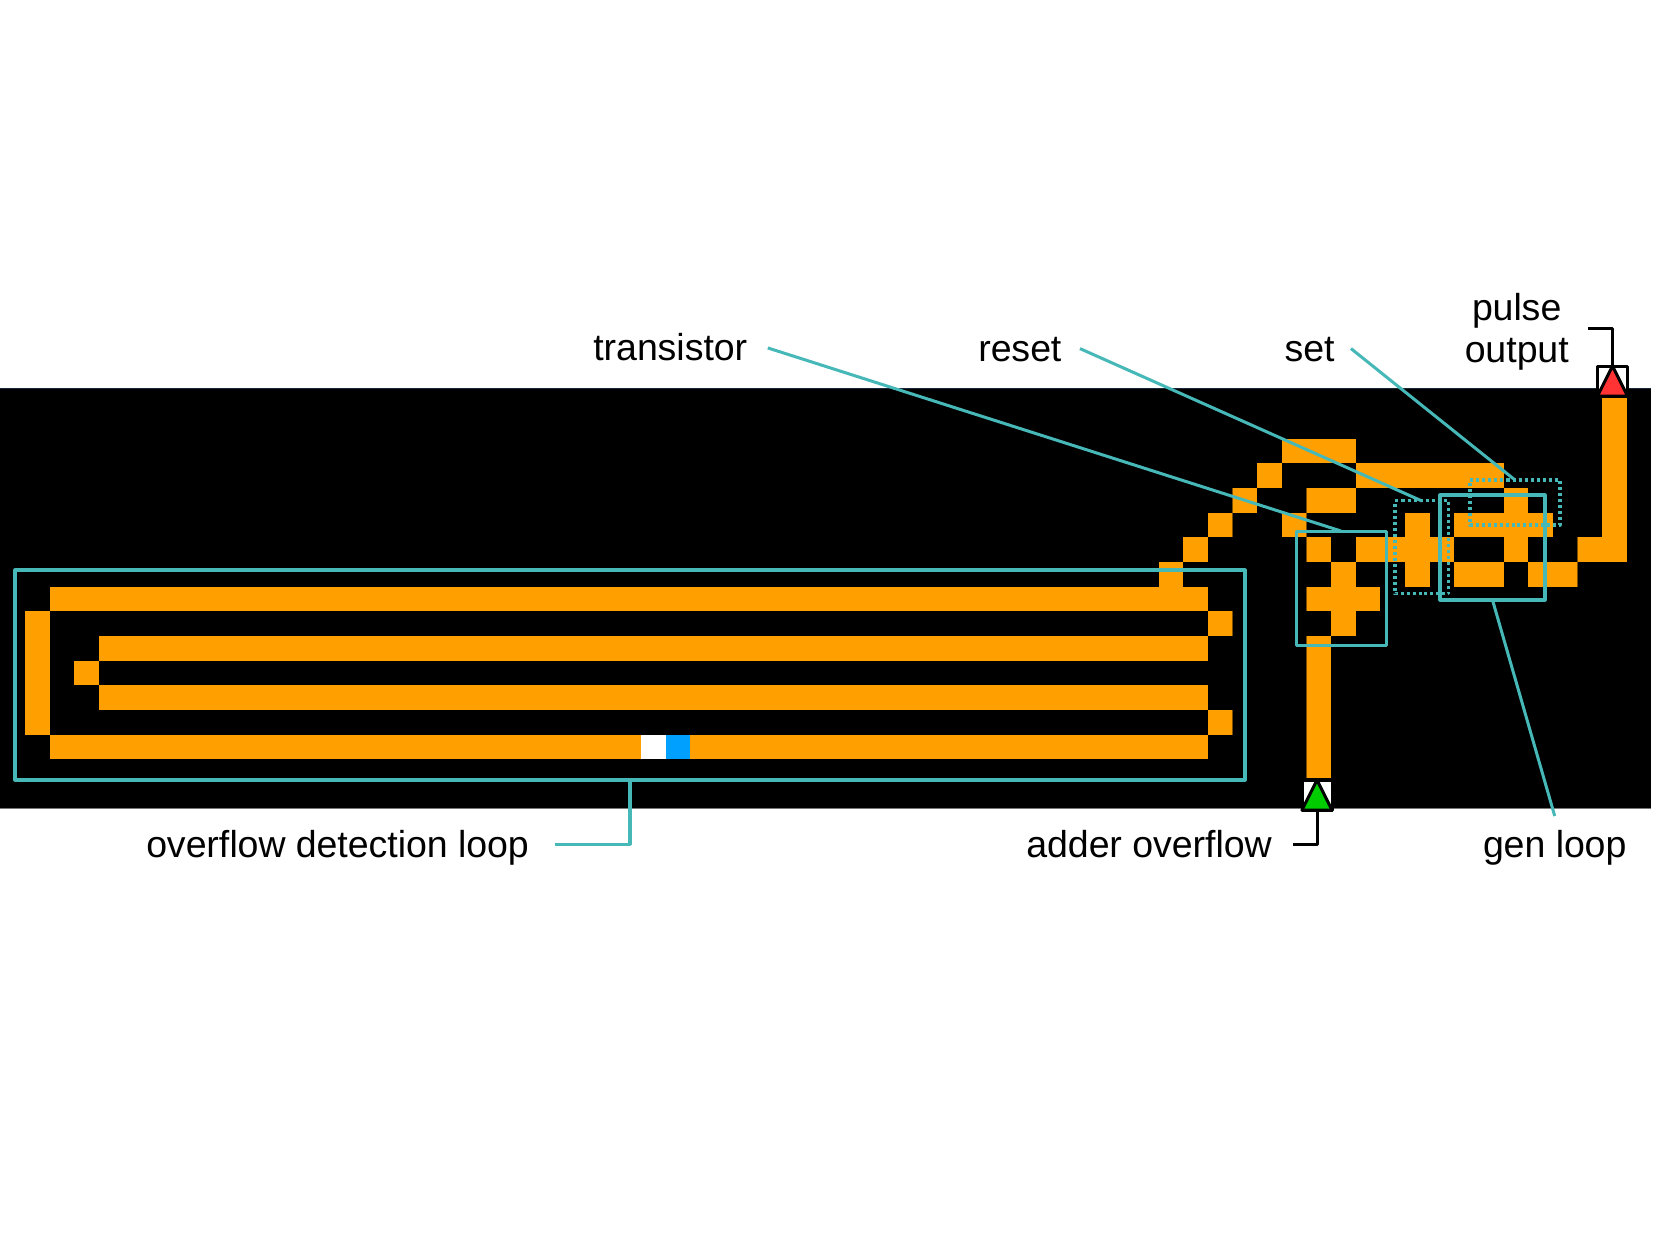

pulse output
transistor
set
reset
overflow detection loop
adder overflow
gen loop